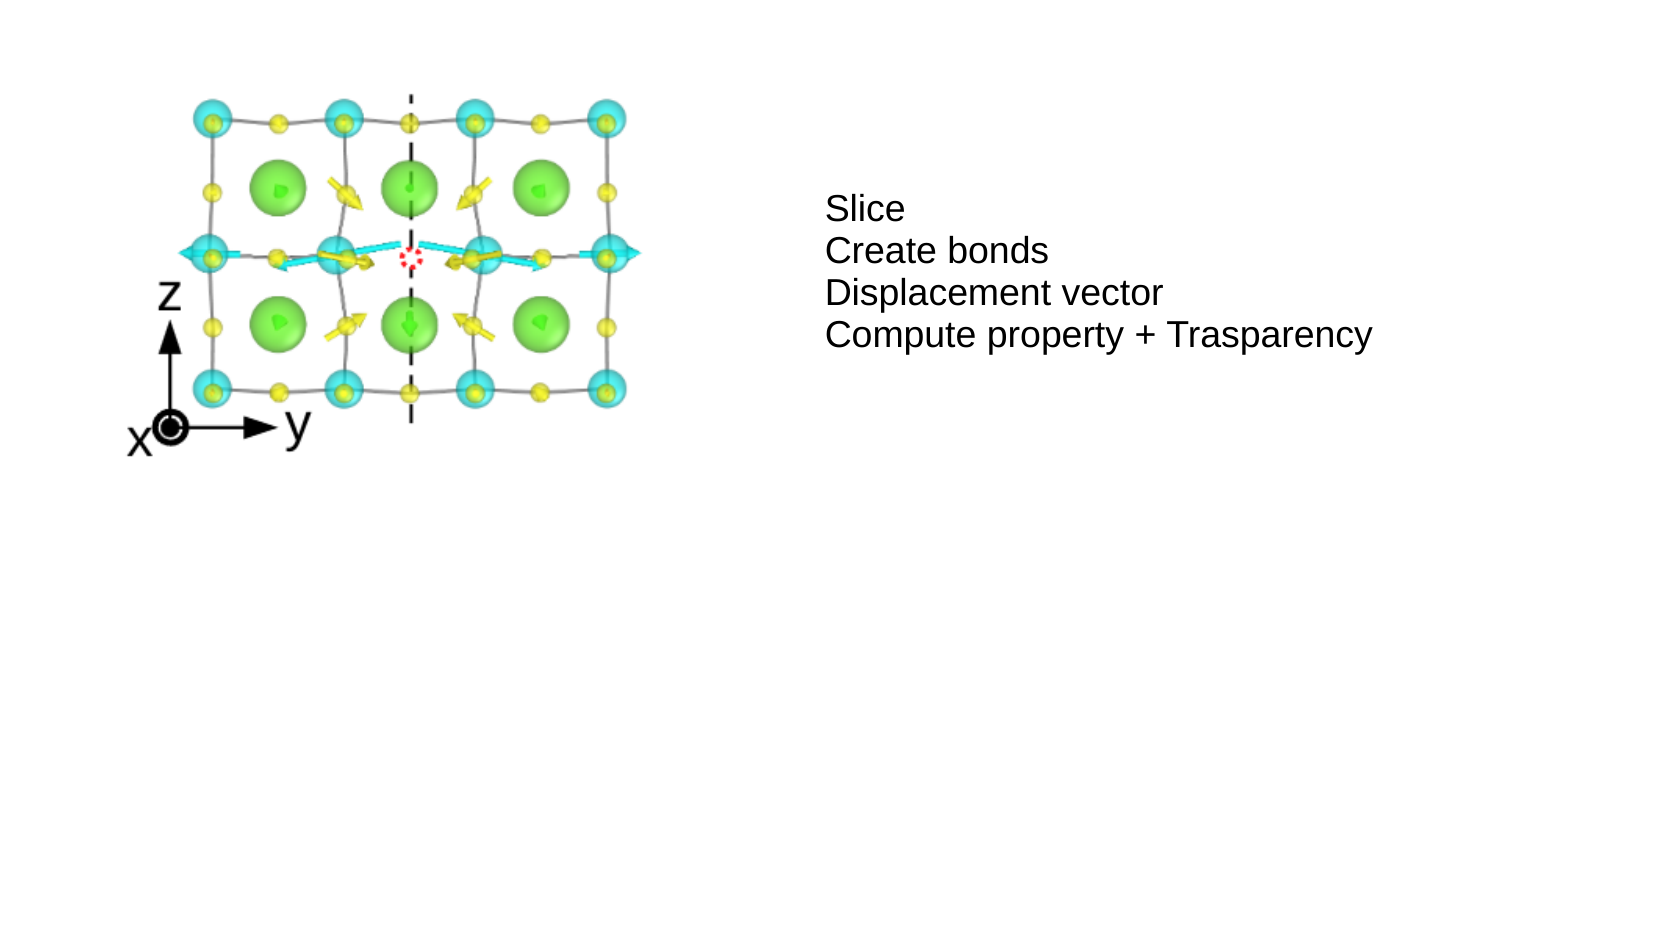

Slice
Create bonds
Displacement vector
Compute property + Trasparency